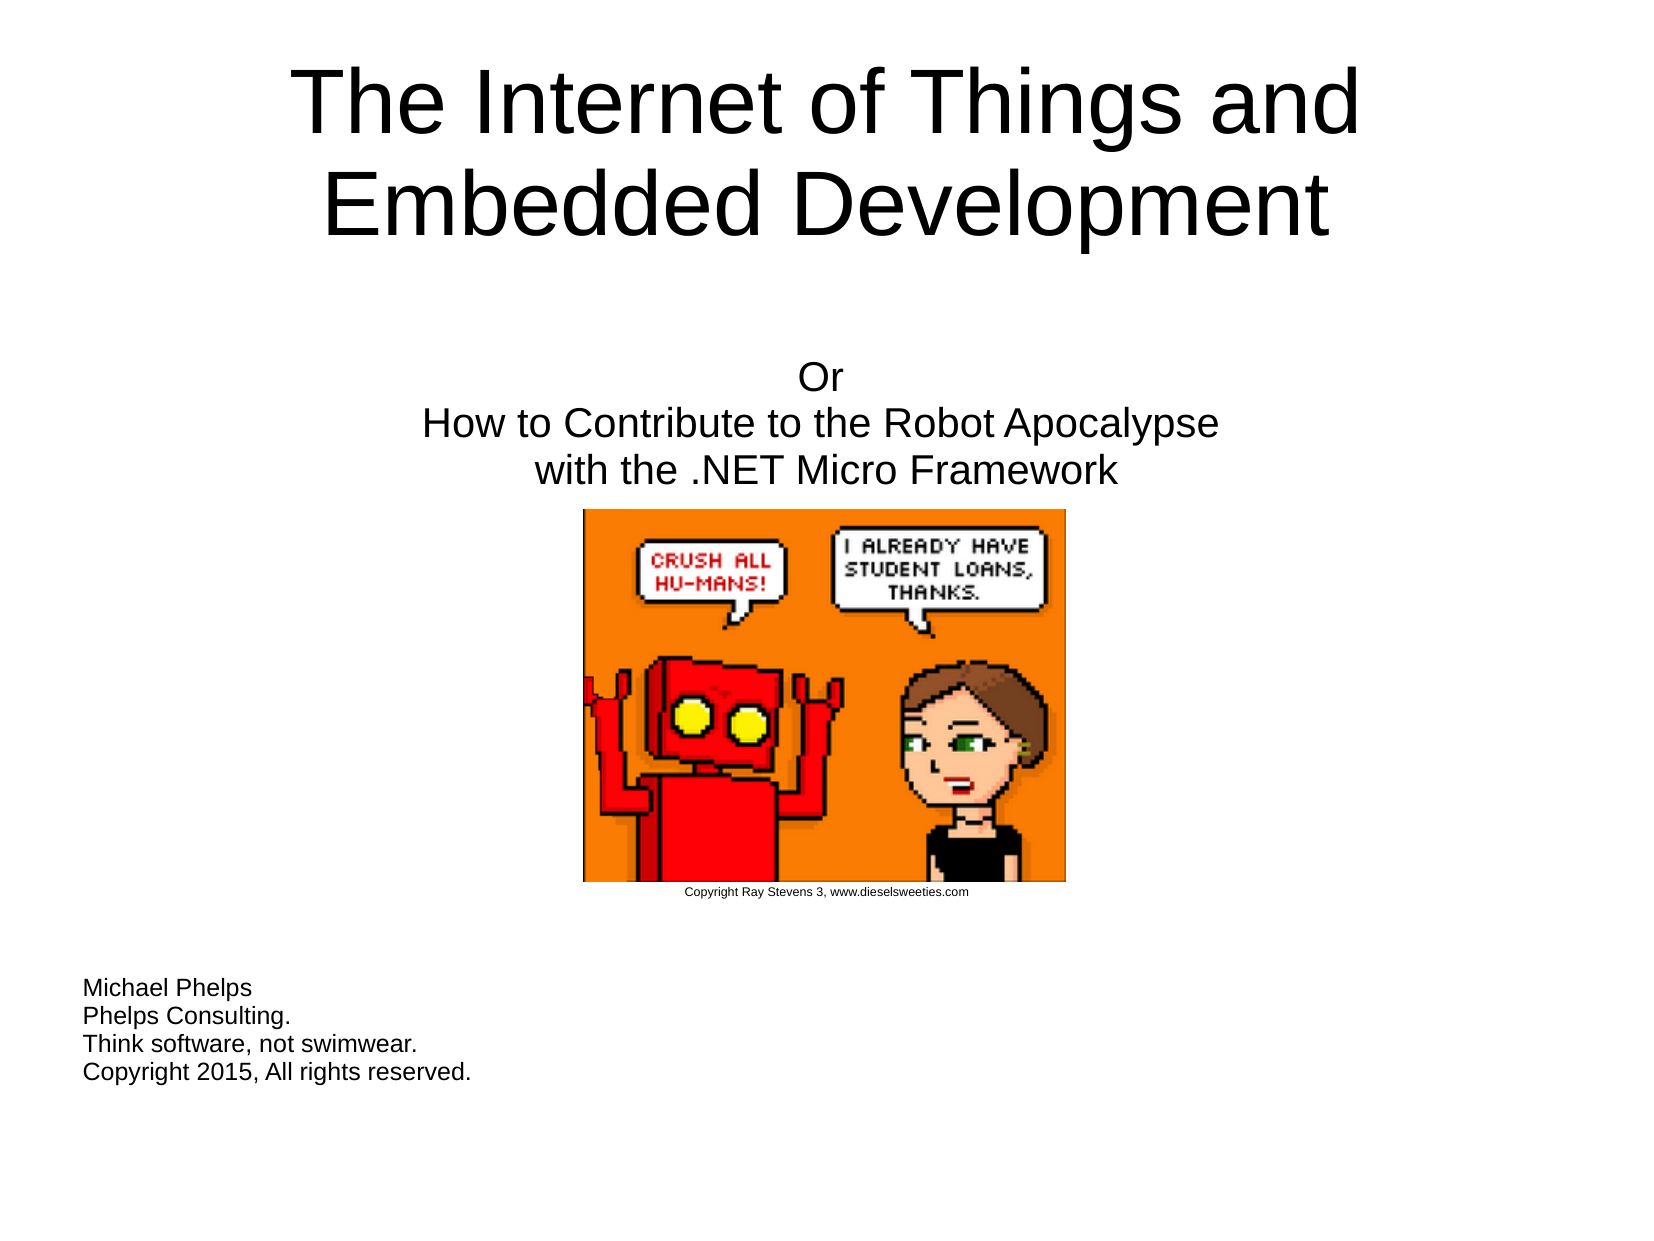

# The Internet of Things and Embedded Development
Or
How to Contribute to the Robot Apocalypse
with the .NET Micro Framework
Copyright Ray Stevens 3, www.dieselsweeties.com
Michael Phelps
Phelps Consulting.
Think software, not swimwear.
Copyright 2015, All rights reserved.